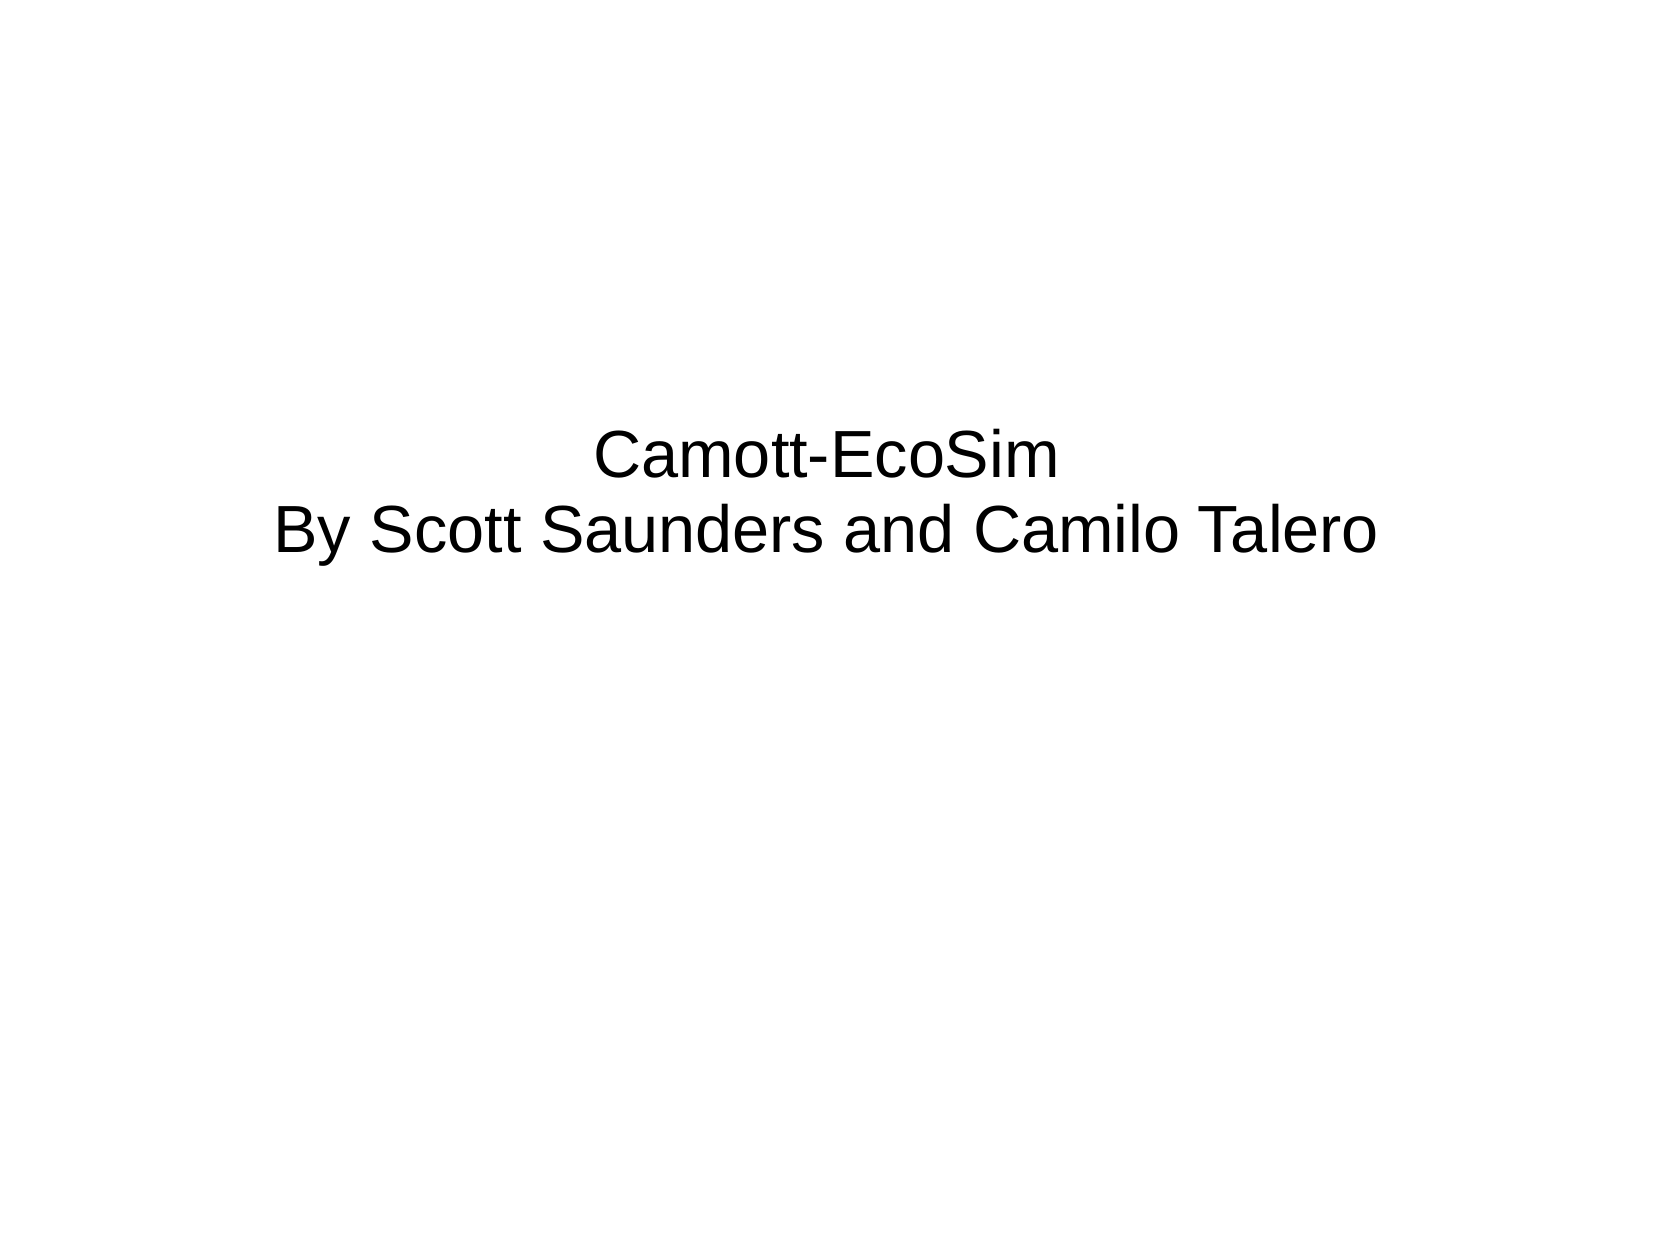

# Camott-EcoSim
By Scott Saunders and Camilo Talero